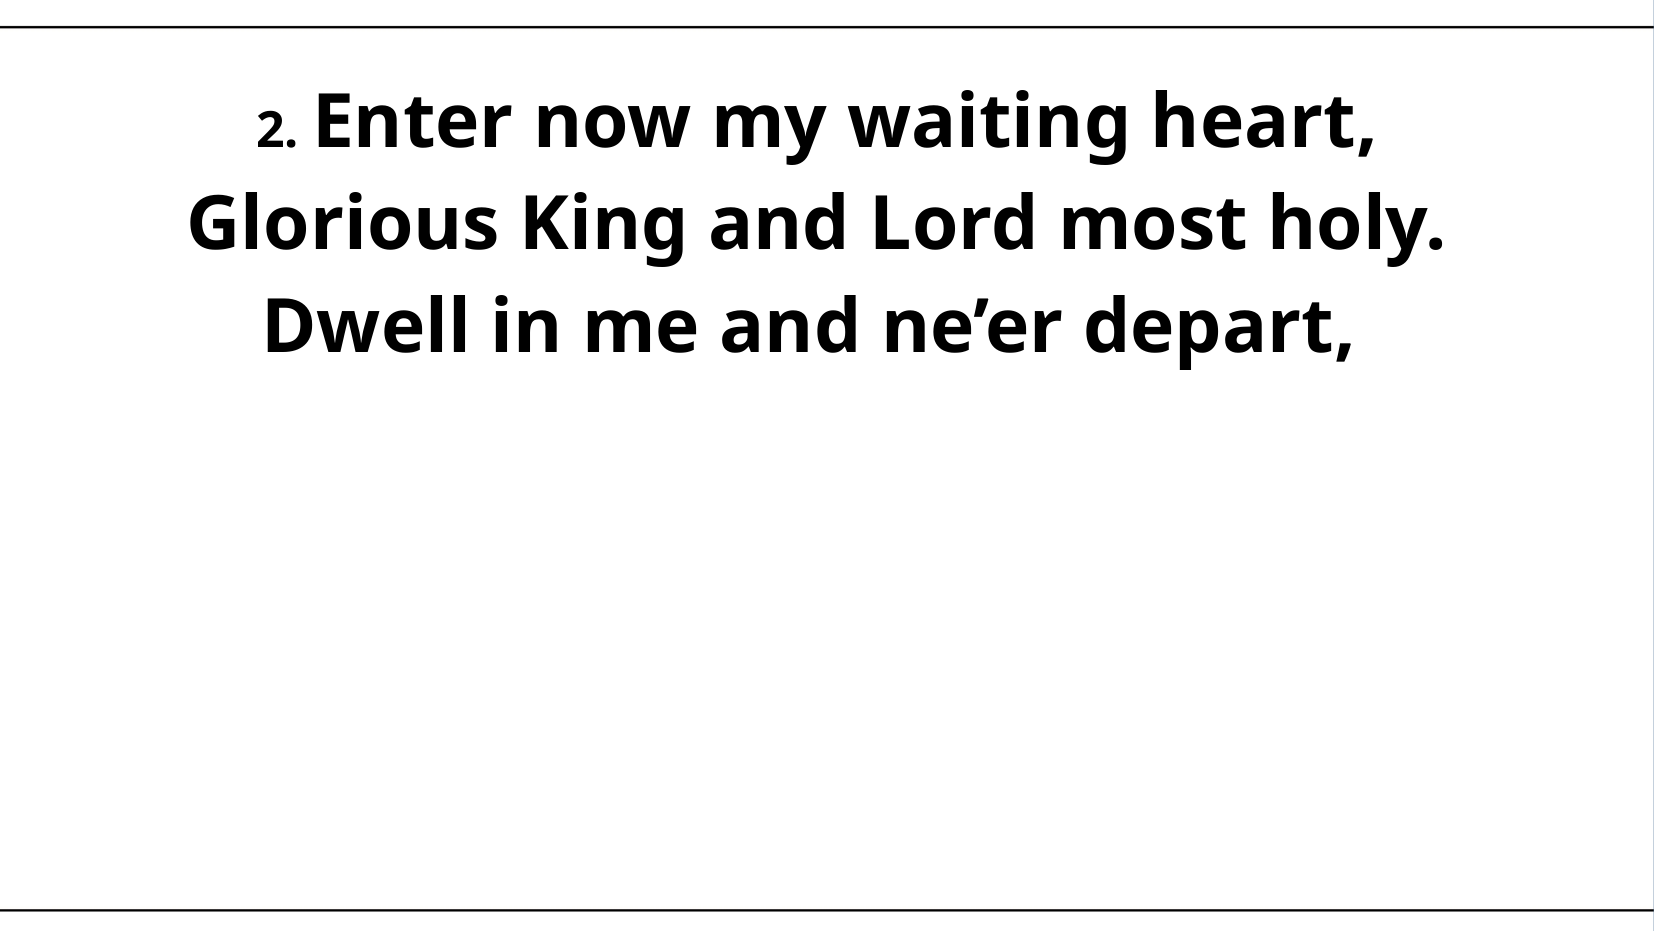

2. Enter now my waiting heart,
Glorious King and Lord most holy.
Dwell in me and ne’er depart,